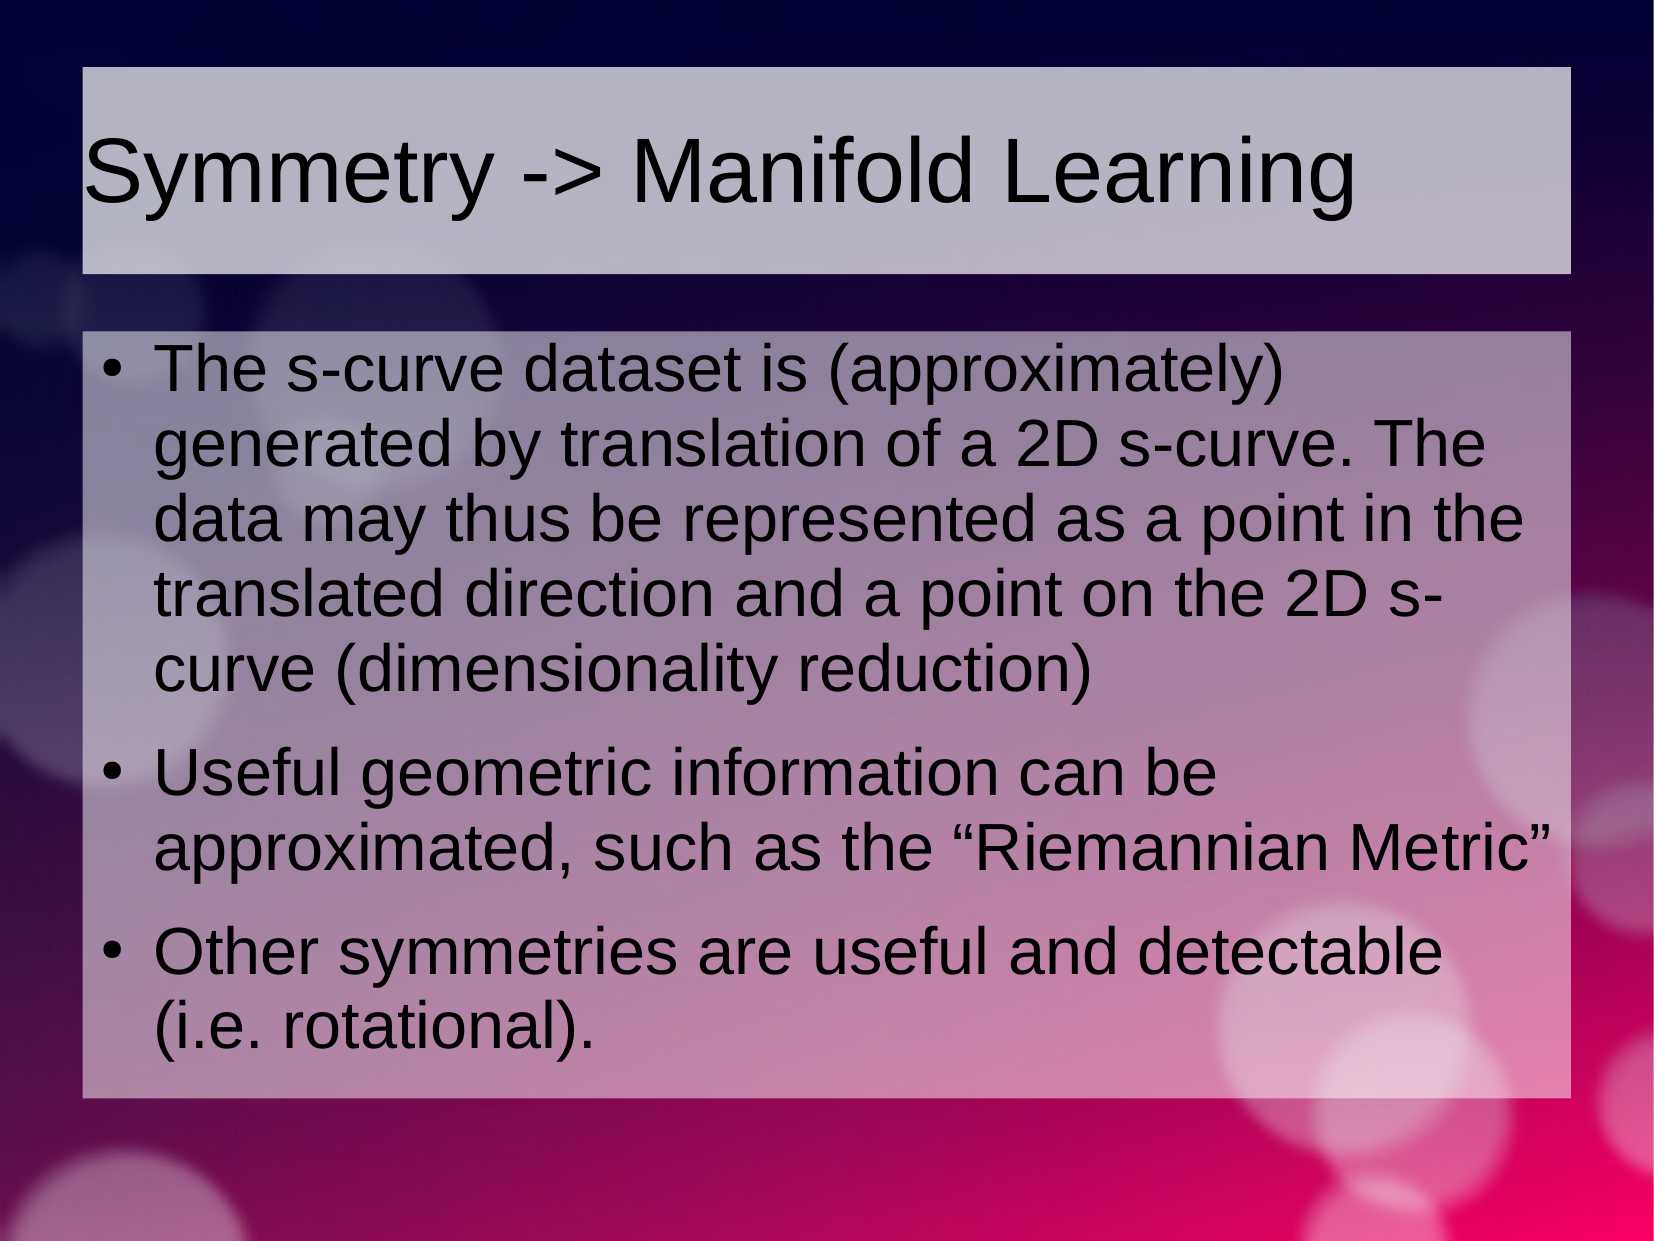

# Symmetry -> Manifold Learning
The s-curve dataset is (approximately) generated by translation of a 2D s-curve. The data may thus be represented as a point in the translated direction and a point on the 2D s-curve (dimensionality reduction)
Useful geometric information can be approximated, such as the “Riemannian Metric”
Other symmetries are useful and detectable (i.e. rotational).